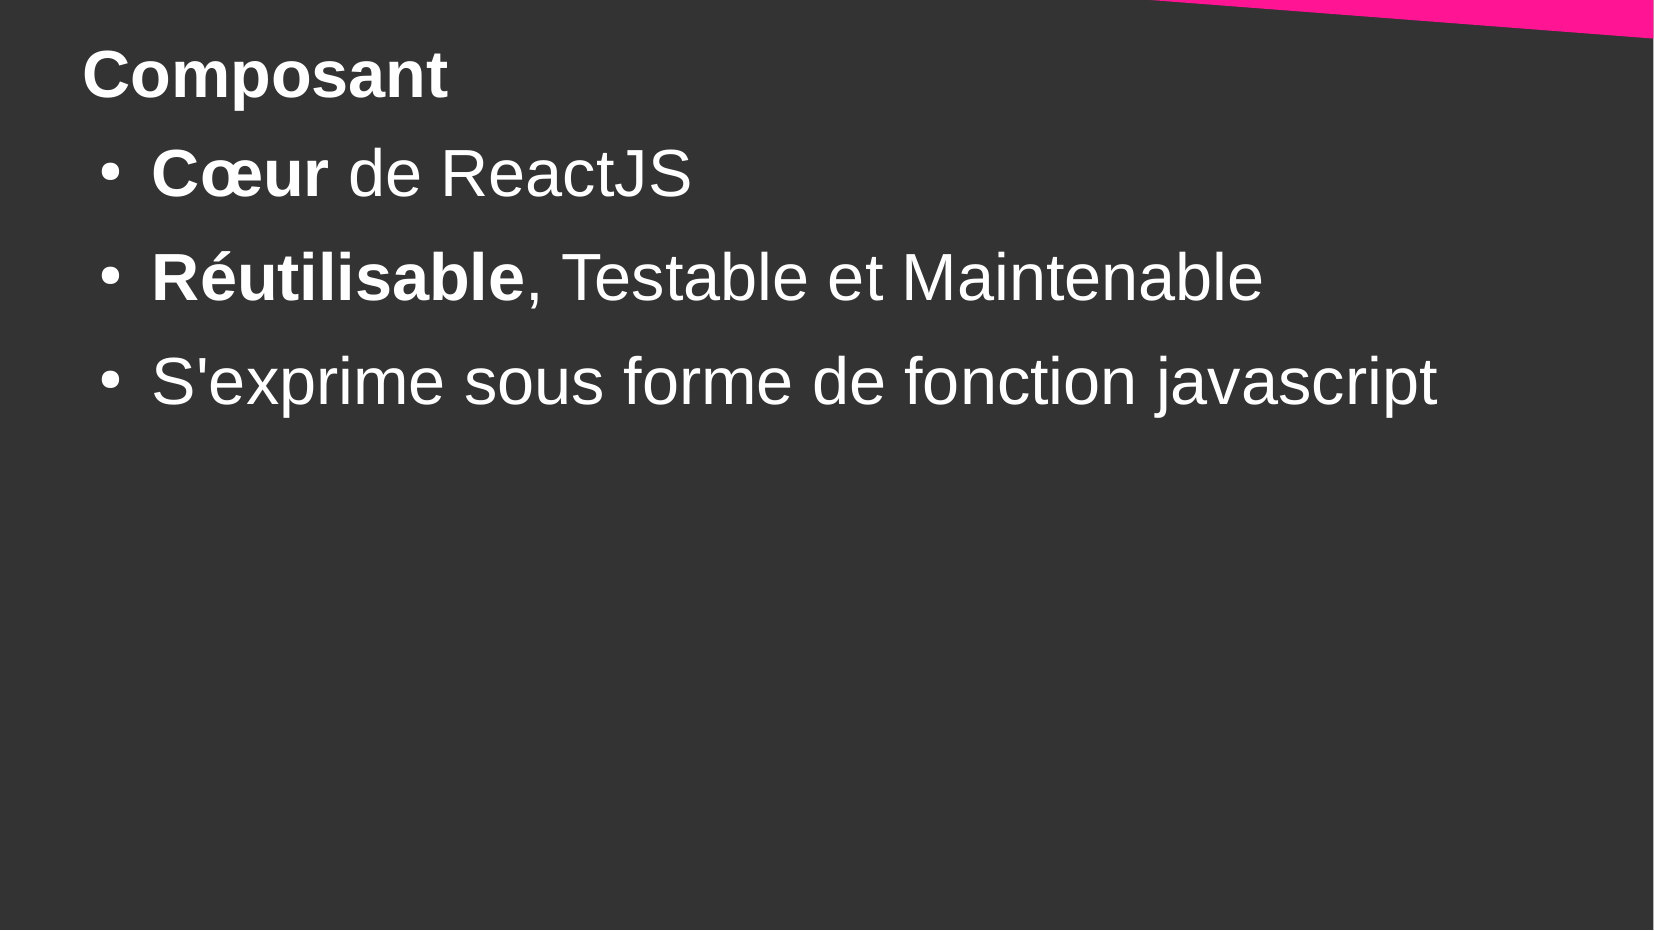

# Composant
Cœur de ReactJS
Réutilisable, Testable et Maintenable
S'exprime sous forme de fonction javascript